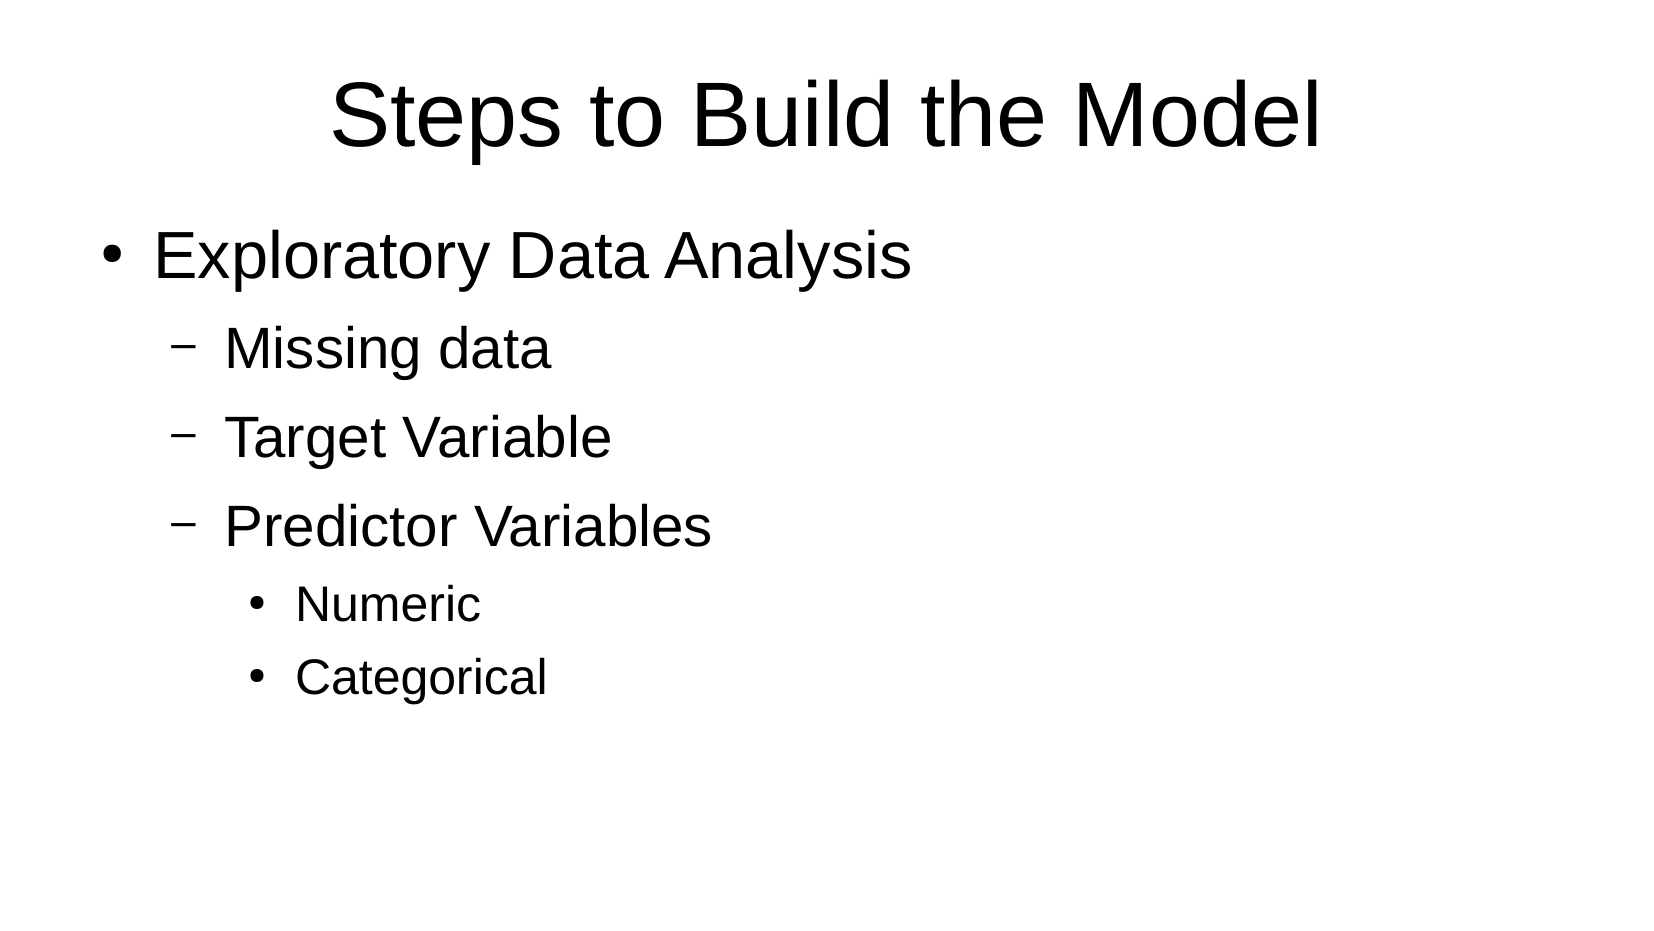

# Steps to Build the Model
Exploratory Data Analysis
Missing data
Target Variable
Predictor Variables
Numeric
Categorical